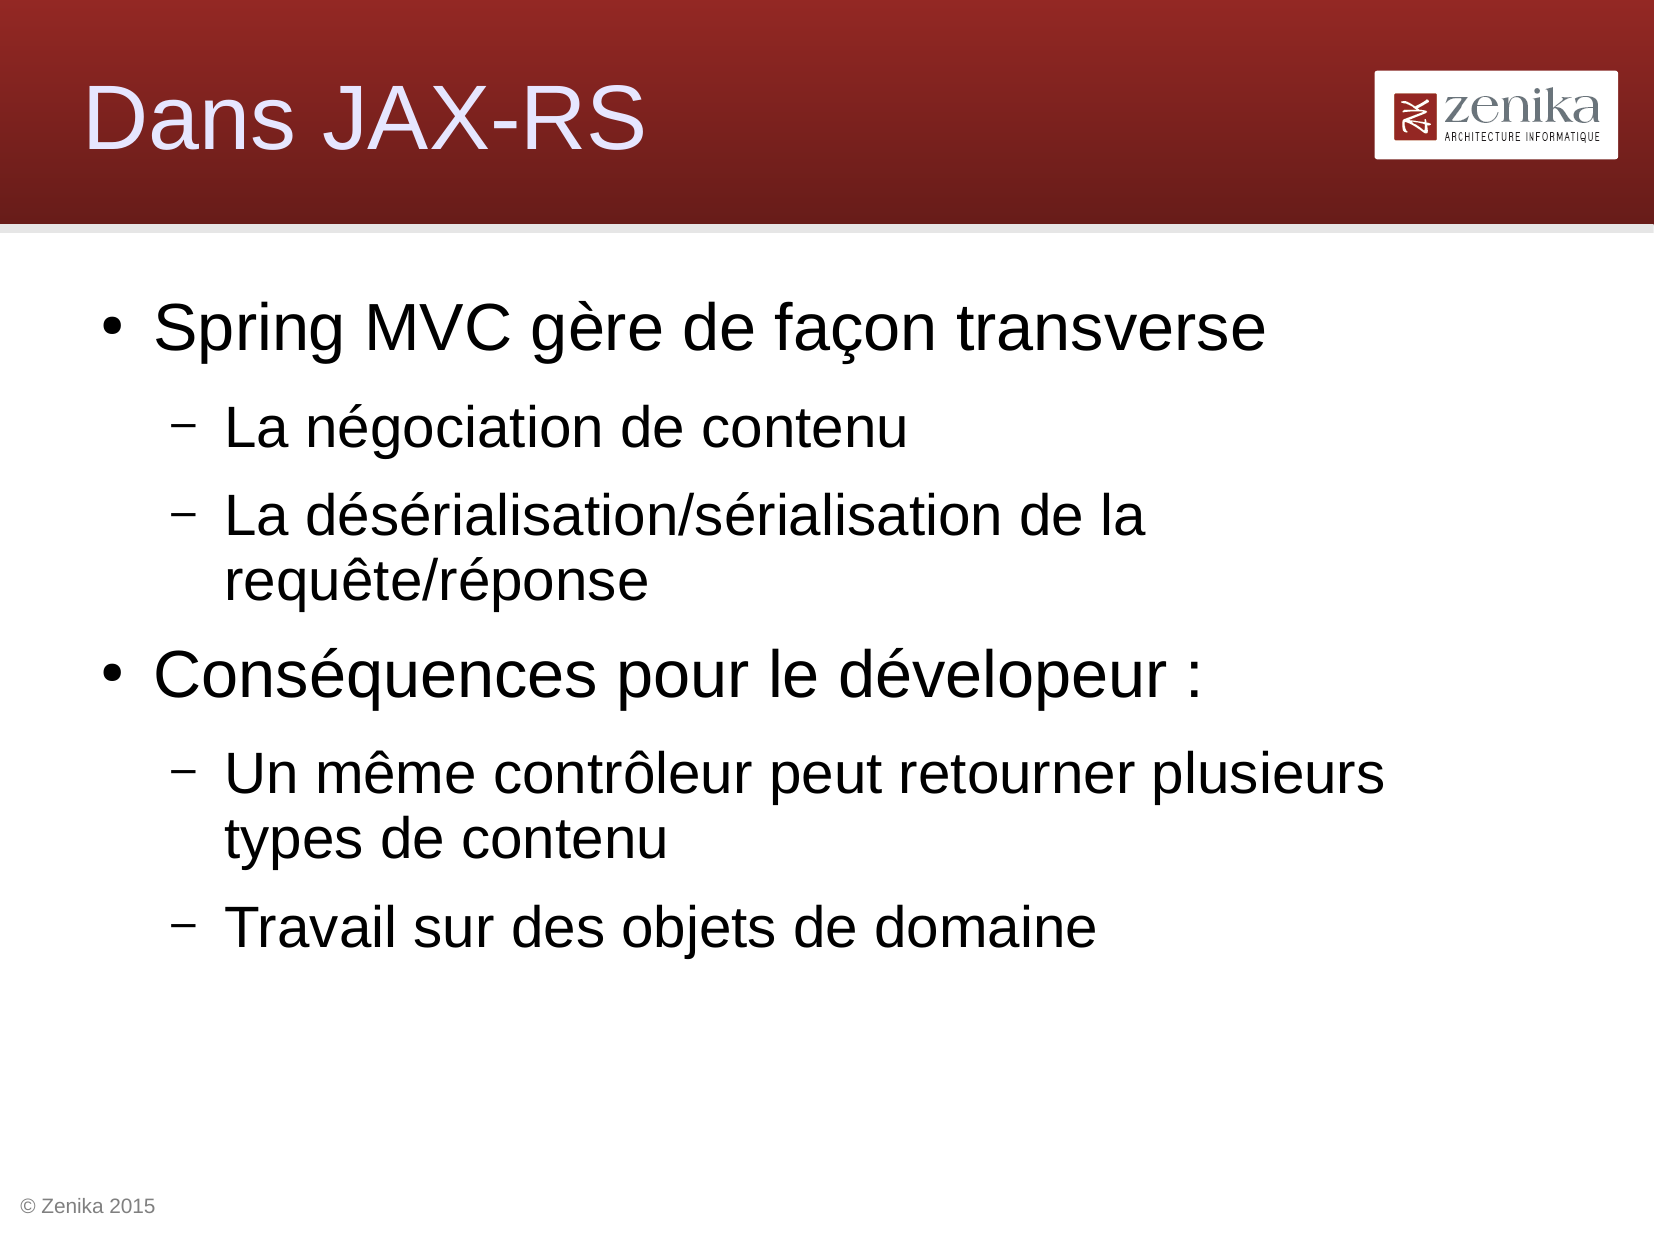

# Dans JAX-RS
Spring MVC gère de façon transverse
La négociation de contenu
La désérialisation/sérialisation de la requête/réponse
Conséquences pour le dévelopeur :
Un même contrôleur peut retourner plusieurs types de contenu
Travail sur des objets de domaine